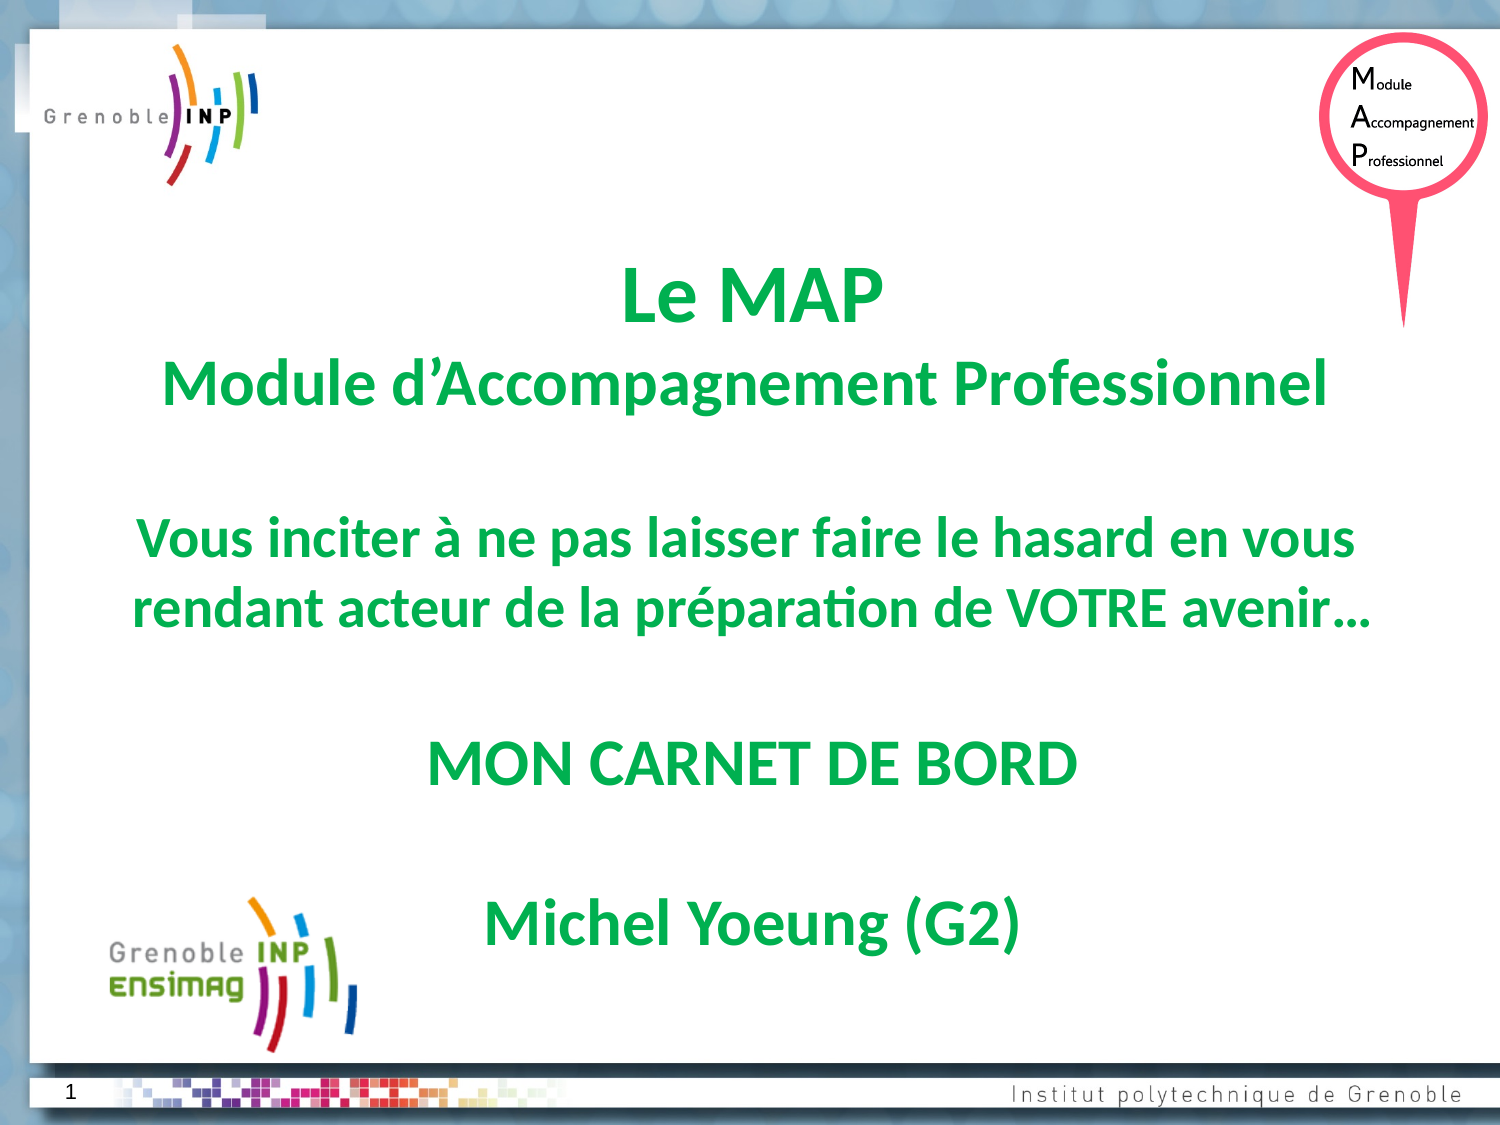

Le MAP
Module d’Accompagnement Professionnel
Vous inciter à ne pas laisser faire le hasard en vous
rendant acteur de la préparation de VOTRE avenir…
MON CARNET DE BORD
Michel Yoeung (G2)